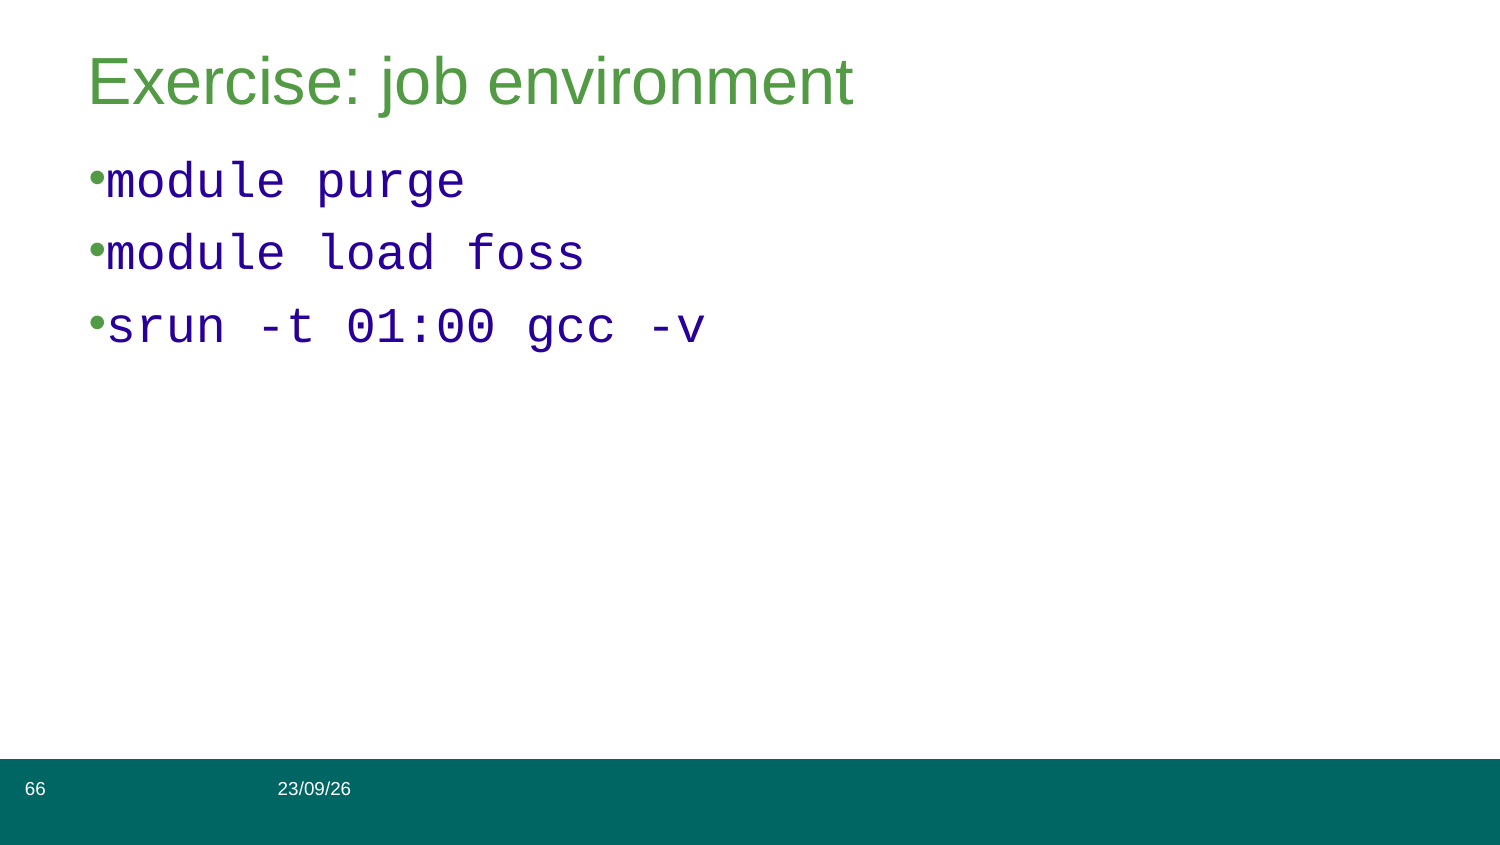

# Exercise: job environment
module purge
module load foss
srun -t 01:00 gcc -v